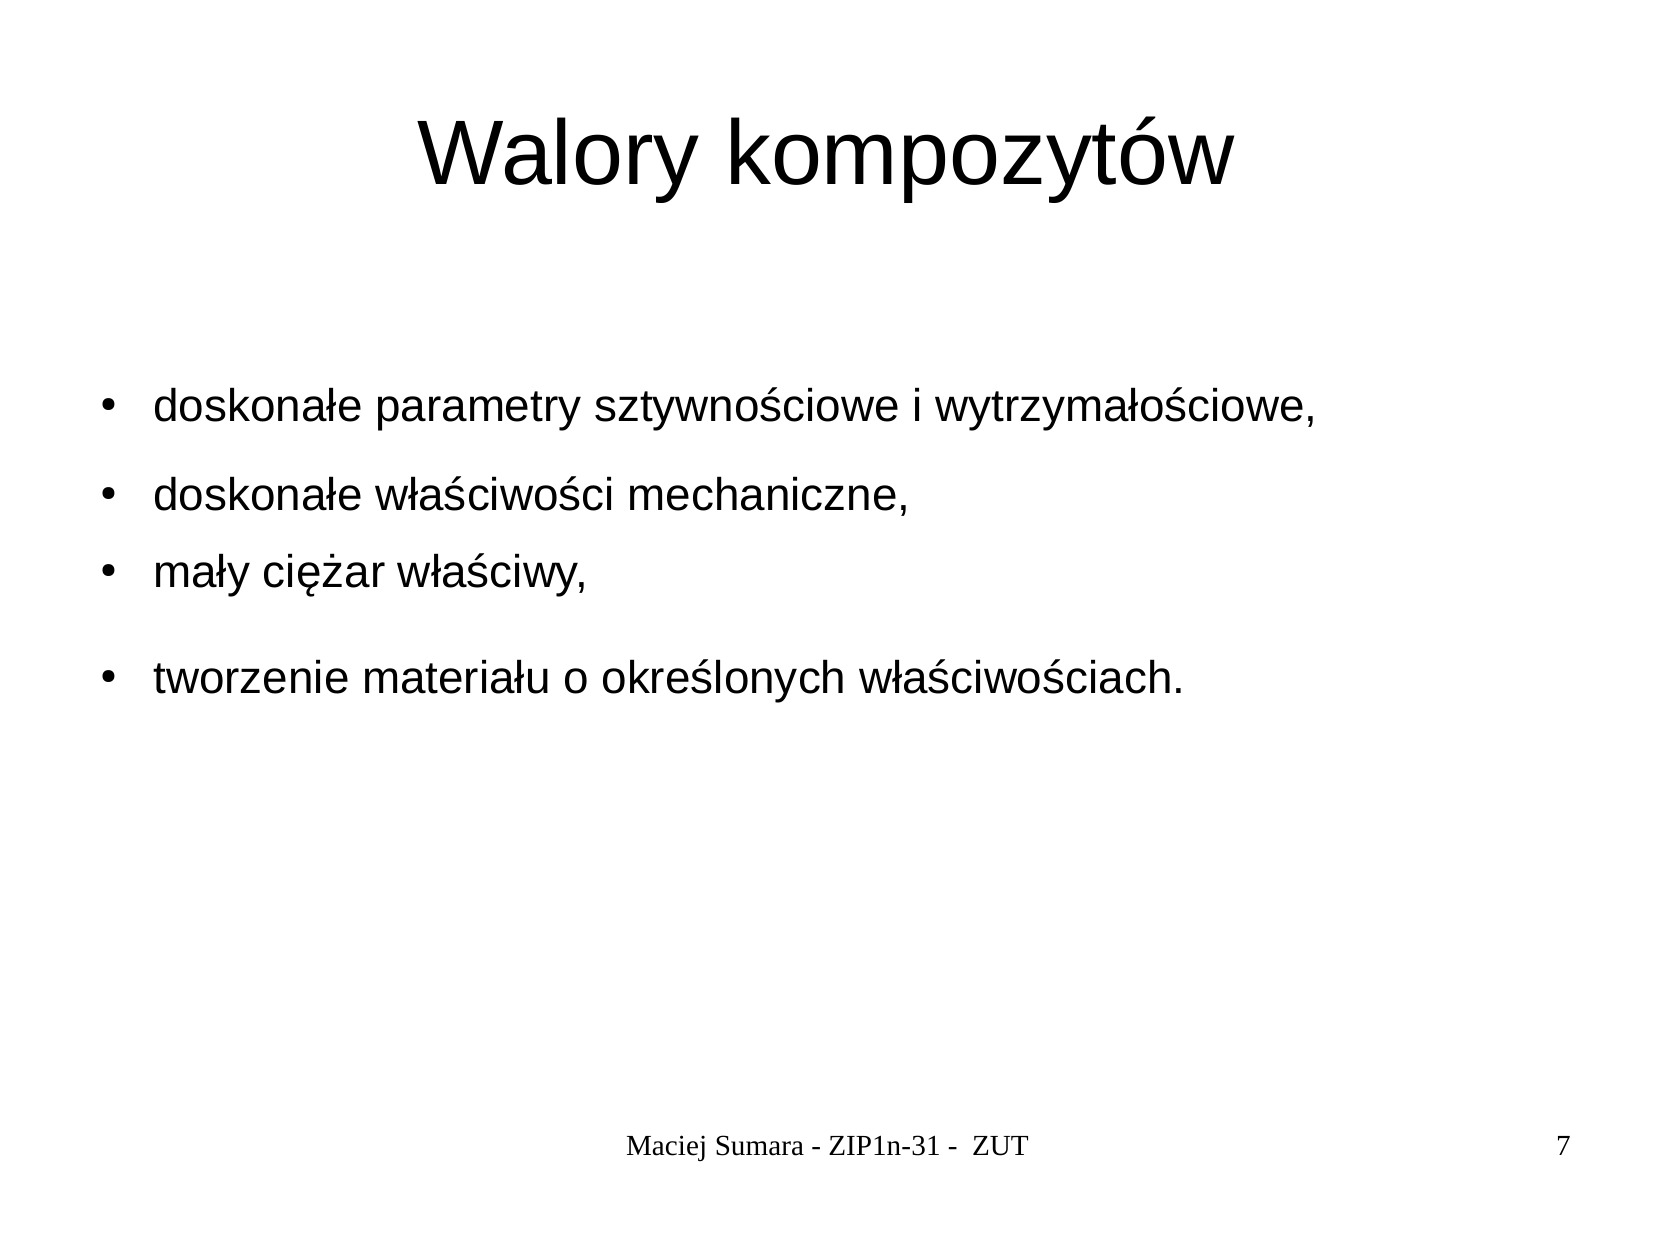

# Walory kompozytów
doskonałe parametry sztywnościowe i wytrzymałościowe,
doskonałe właściwości mechaniczne,
mały ciężar właściwy,
tworzenie materiału o określonych właściwościach.
Maciej Sumara - ZIP1n-31 - ZUT
7